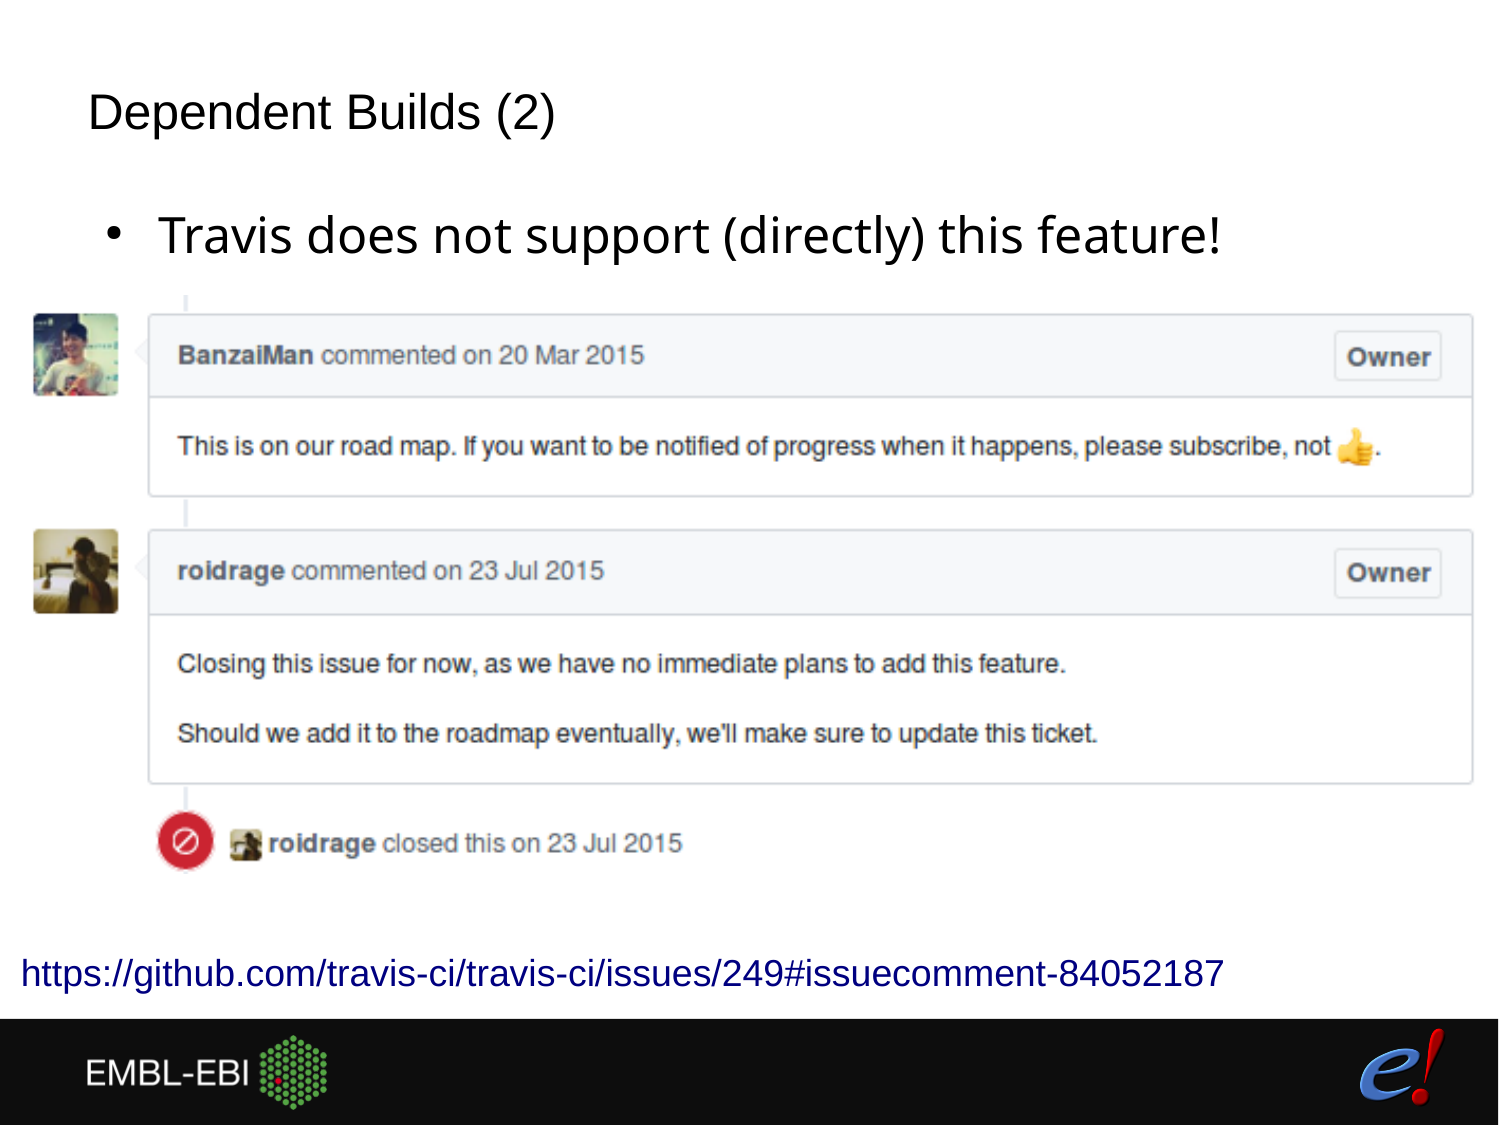

# Dependent Builds (2)
Travis does not support (directly) this feature!
https://github.com/travis-ci/travis-ci/issues/249#issuecomment-84052187